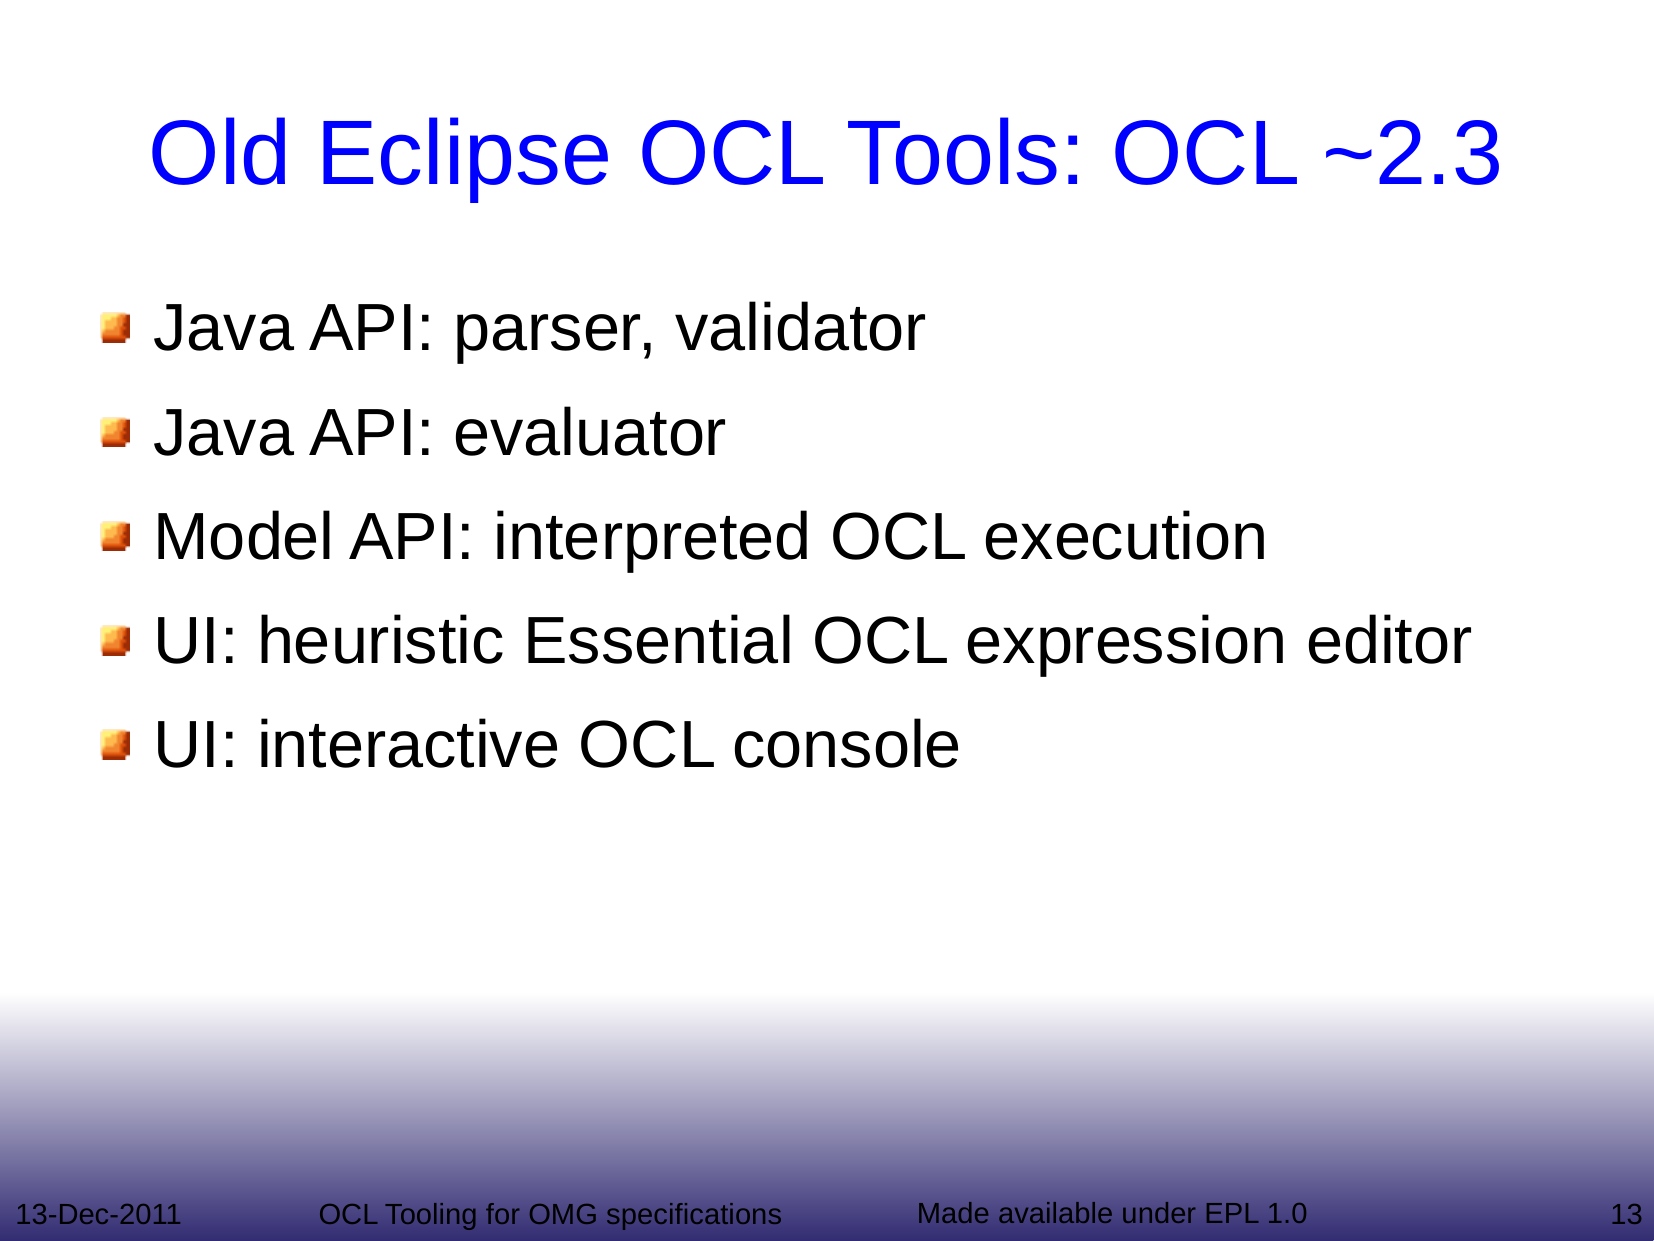

# Old Eclipse OCL Tools: OCL ~2.3
Java API: parser, validator
Java API: evaluator
Model API: interpreted OCL execution
UI: heuristic Essential OCL expression editor
UI: interactive OCL console
13-Dec-2011
OCL Tooling for OMG specifications
13